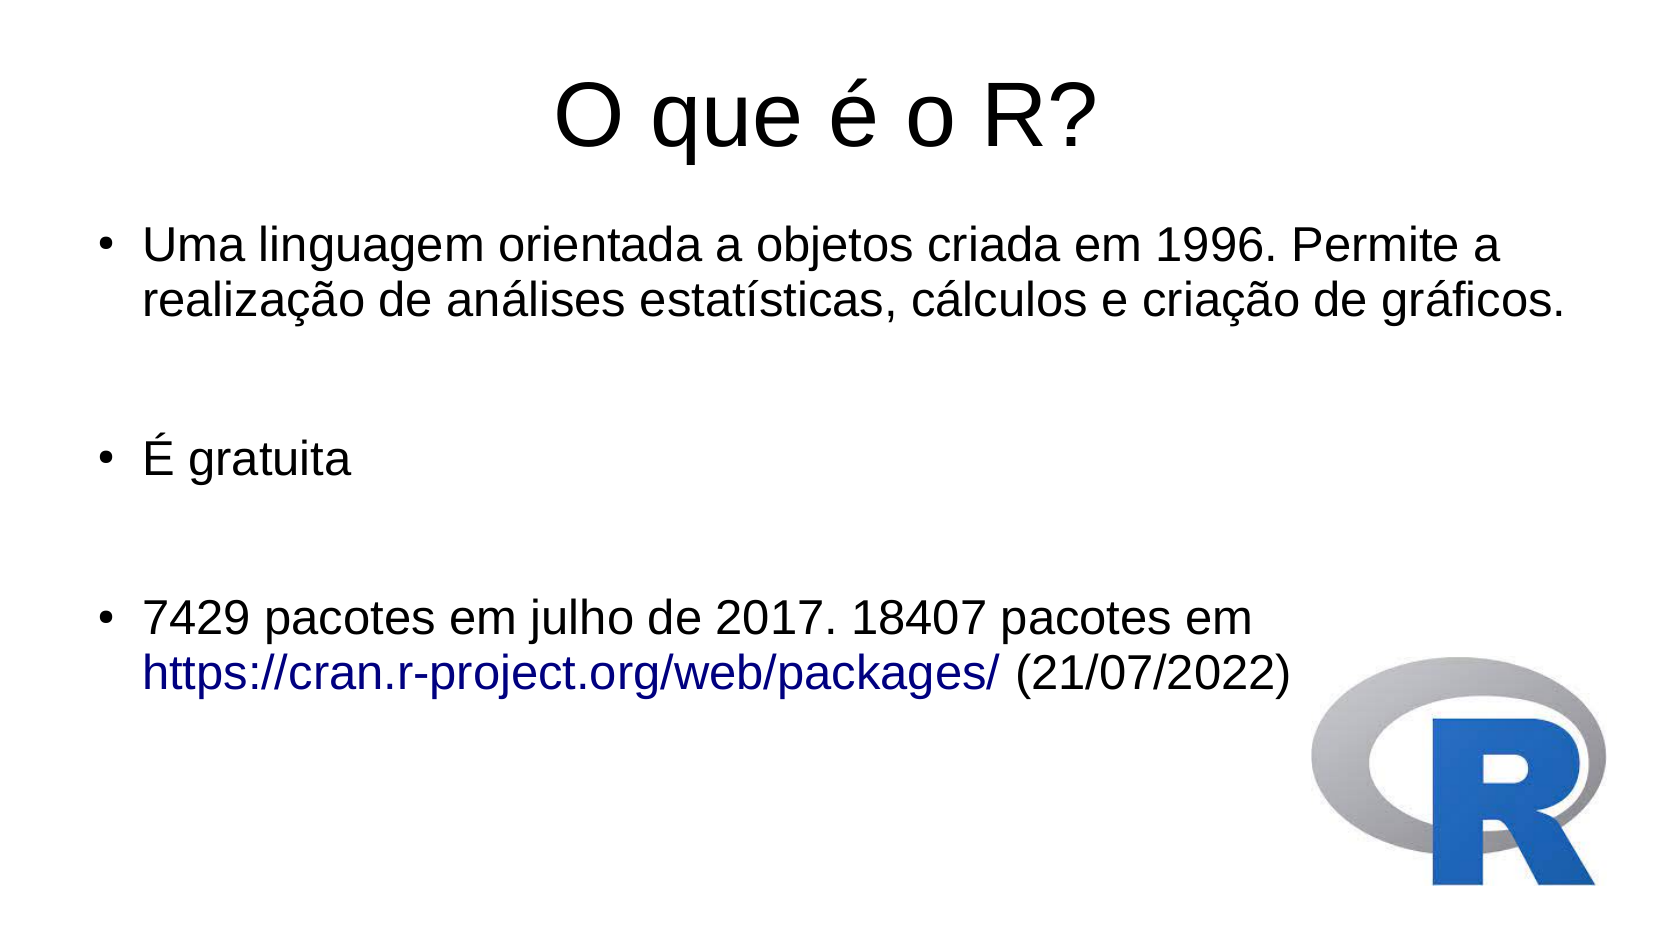

# O que é o R?
Uma linguagem orientada a objetos criada em 1996. Permite a realização de análises estatísticas, cálculos e criação de gráficos.
É gratuita
7429 pacotes em julho de 2017. 18407 pacotes em https://cran.r-project.org/web/packages/ (21/07/2022)